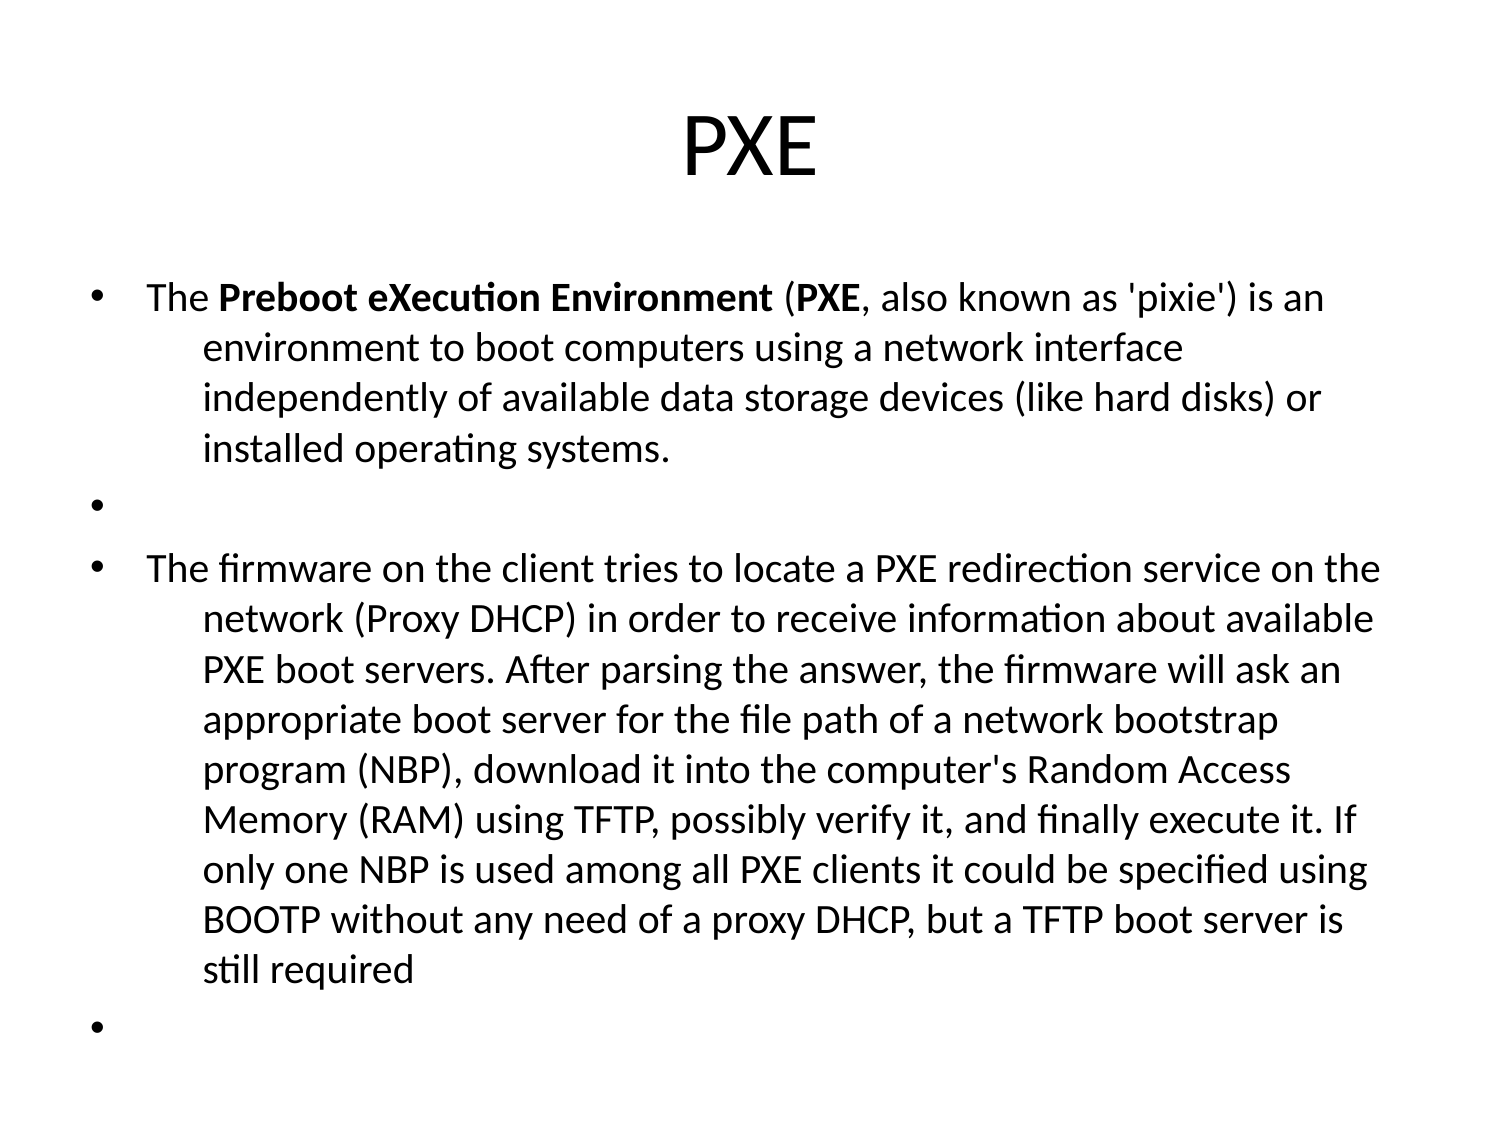

# PXE
The Preboot eXecution Environment (PXE, also known as 'pixie') is an environment to boot computers using a network interface independently of available data storage devices (like hard disks) or installed operating systems.
The firmware on the client tries to locate a PXE redirection service on the network (Proxy DHCP) in order to receive information about available PXE boot servers. After parsing the answer, the firmware will ask an appropriate boot server for the file path of a network bootstrap program (NBP), download it into the computer's Random Access Memory (RAM) using TFTP, possibly verify it, and finally execute it. If only one NBP is used among all PXE clients it could be specified using BOOTP without any need of a proxy DHCP, but a TFTP boot server is still required